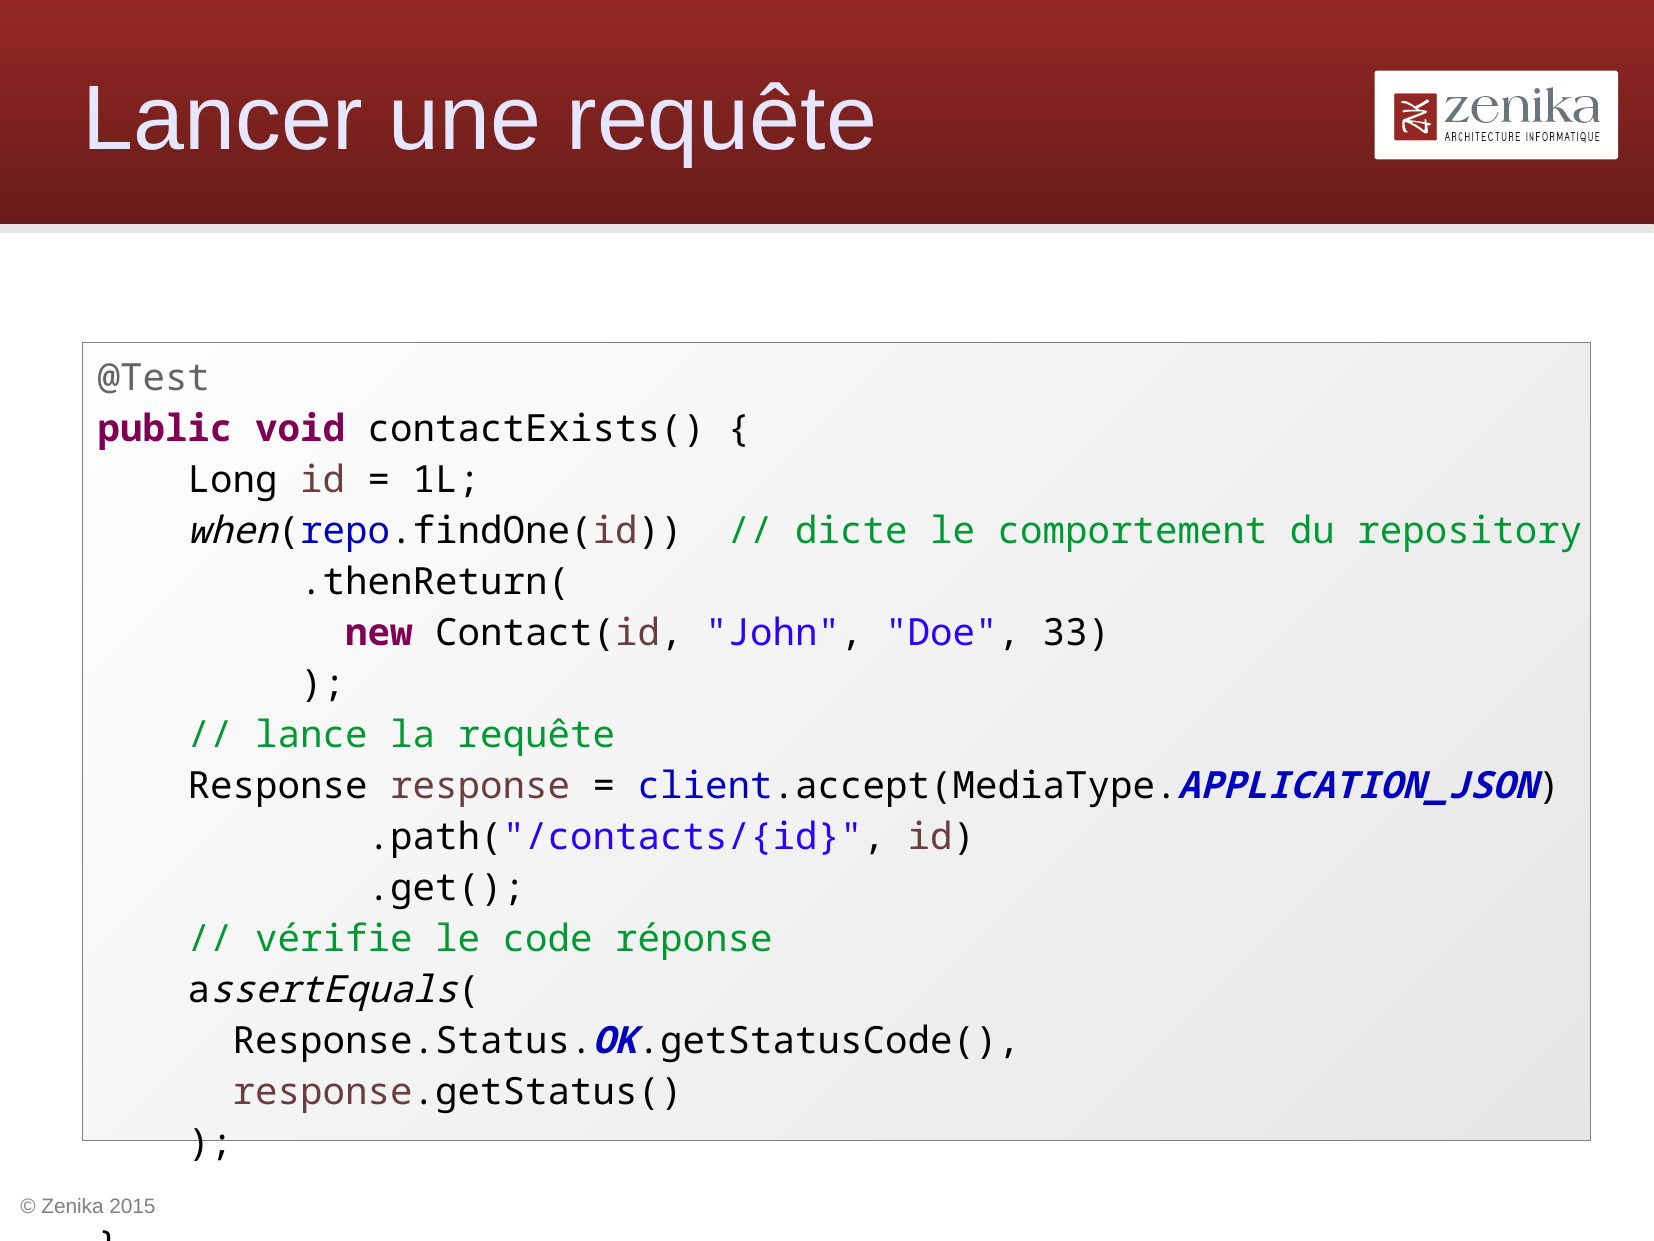

# Lancer une requête
@Test
public void contactExists() {
 Long id = 1L;
 when(repo.findOne(id)) // dicte le comportement du repository
 .thenReturn(
 new Contact(id, "John", "Doe", 33)
 );
 // lance la requête
 Response response = client.accept(MediaType.APPLICATION_JSON)
 .path("/contacts/{id}", id)
 .get();
 // vérifie le code réponse
 assertEquals(
 Response.Status.OK.getStatusCode(),
 response.getStatus()
 );
}